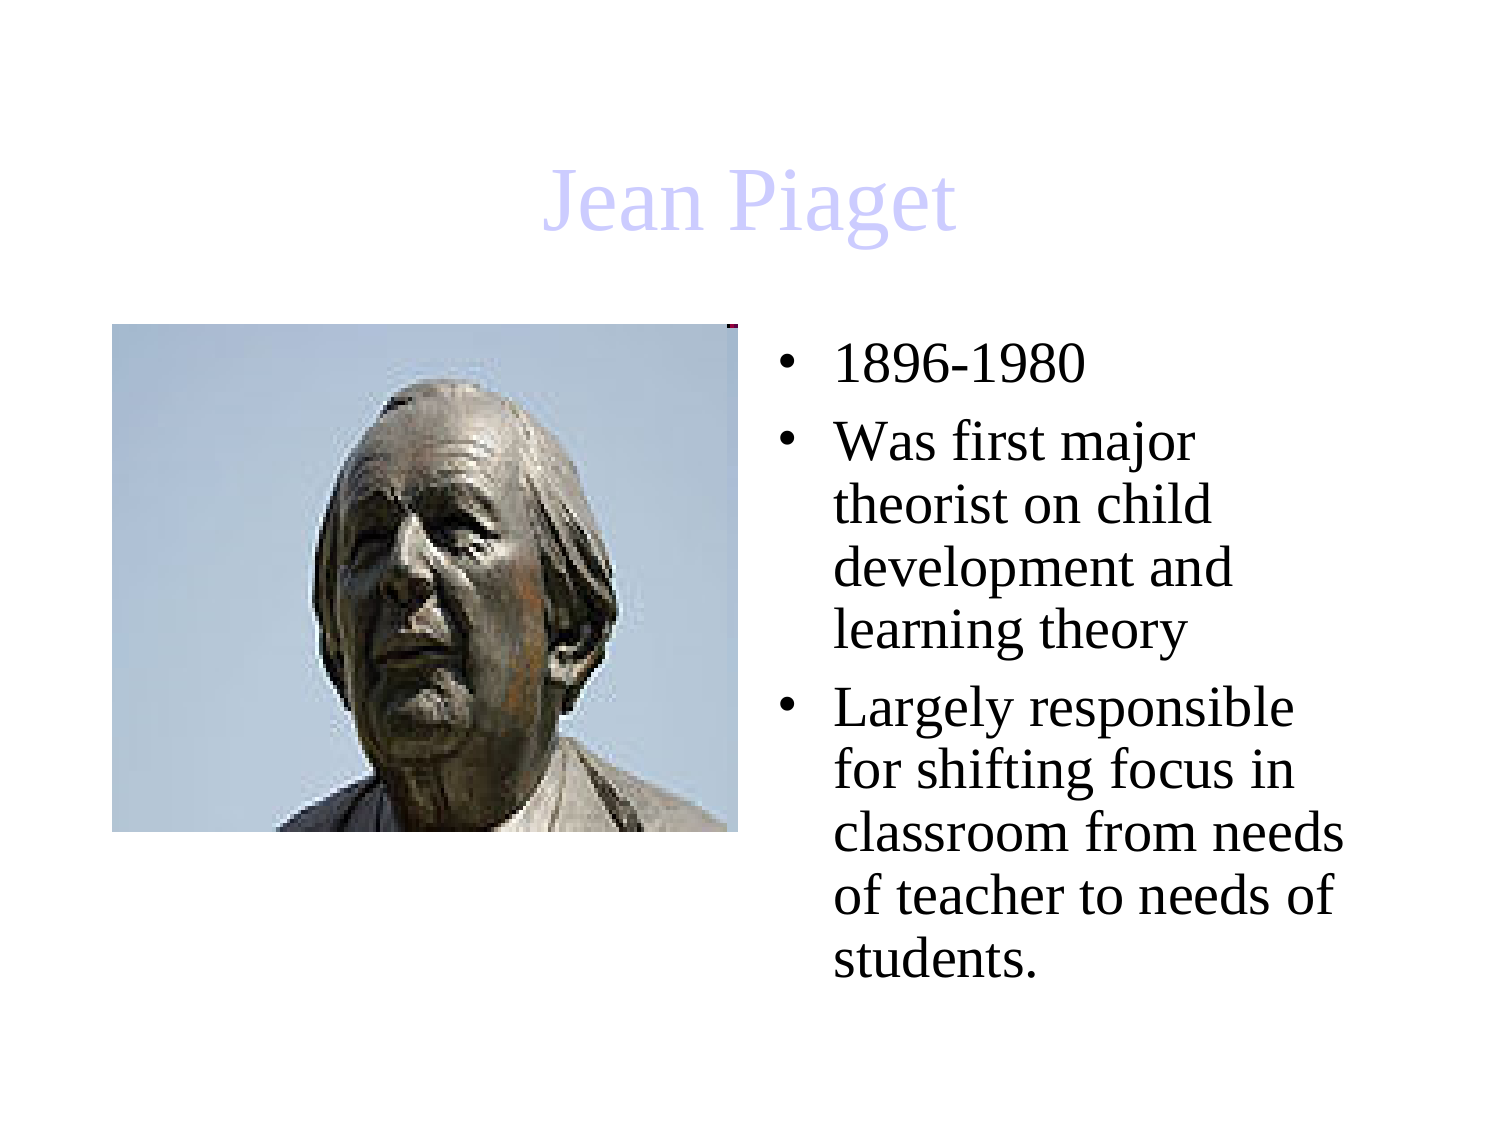

# Jean Piaget
1896-1980
Was first major theorist on child development and learning theory
Largely responsible for shifting focus in classroom from needs of teacher to needs of students.